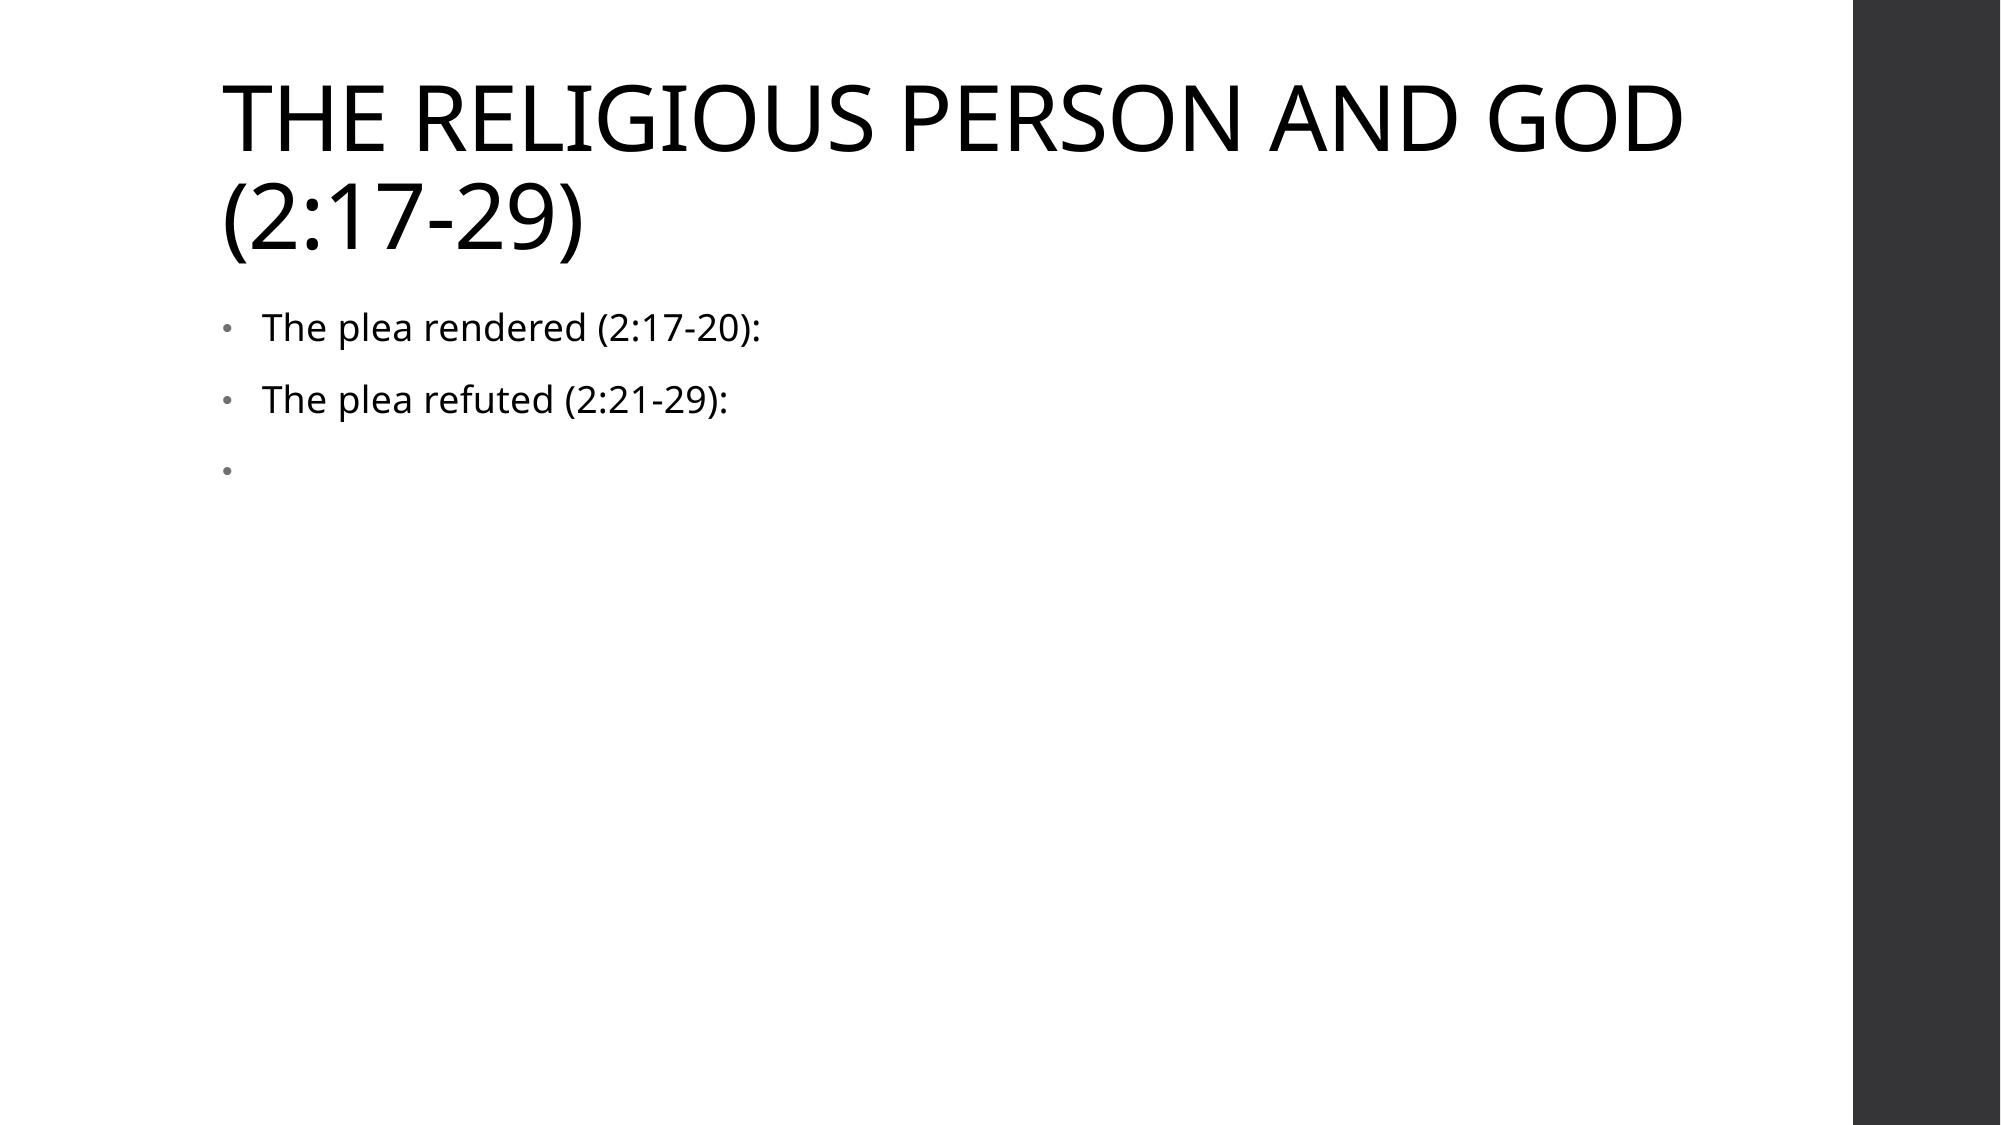

# THE RELIGIOUS PERSON AND GOD (2:17-29)
 The plea rendered (2:17-20):
 The plea refuted (2:21-29):